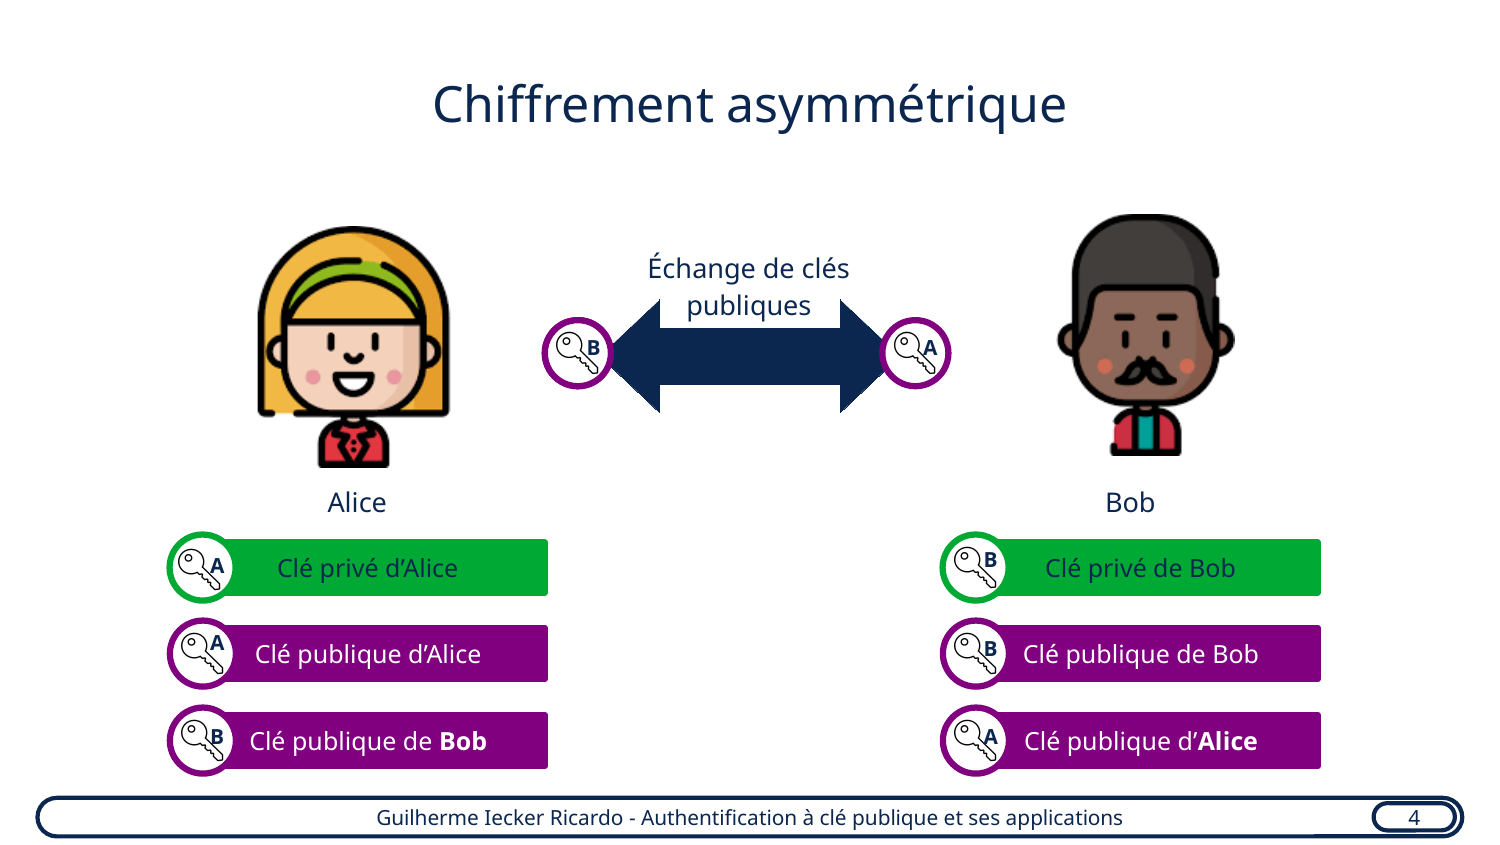

# Chiffrement asymmétrique
Échange de clés publiques
B
A
Alice
Bob
B
Clé privé d’Alice
Clé privé de Bob
A
A
B
Clé publique d’Alice
Clé publique de Bob
Clé publique de Bob
Clé publique d’Alice
B
A
Guilherme Iecker Ricardo - Authentification à clé publique et ses applications
4